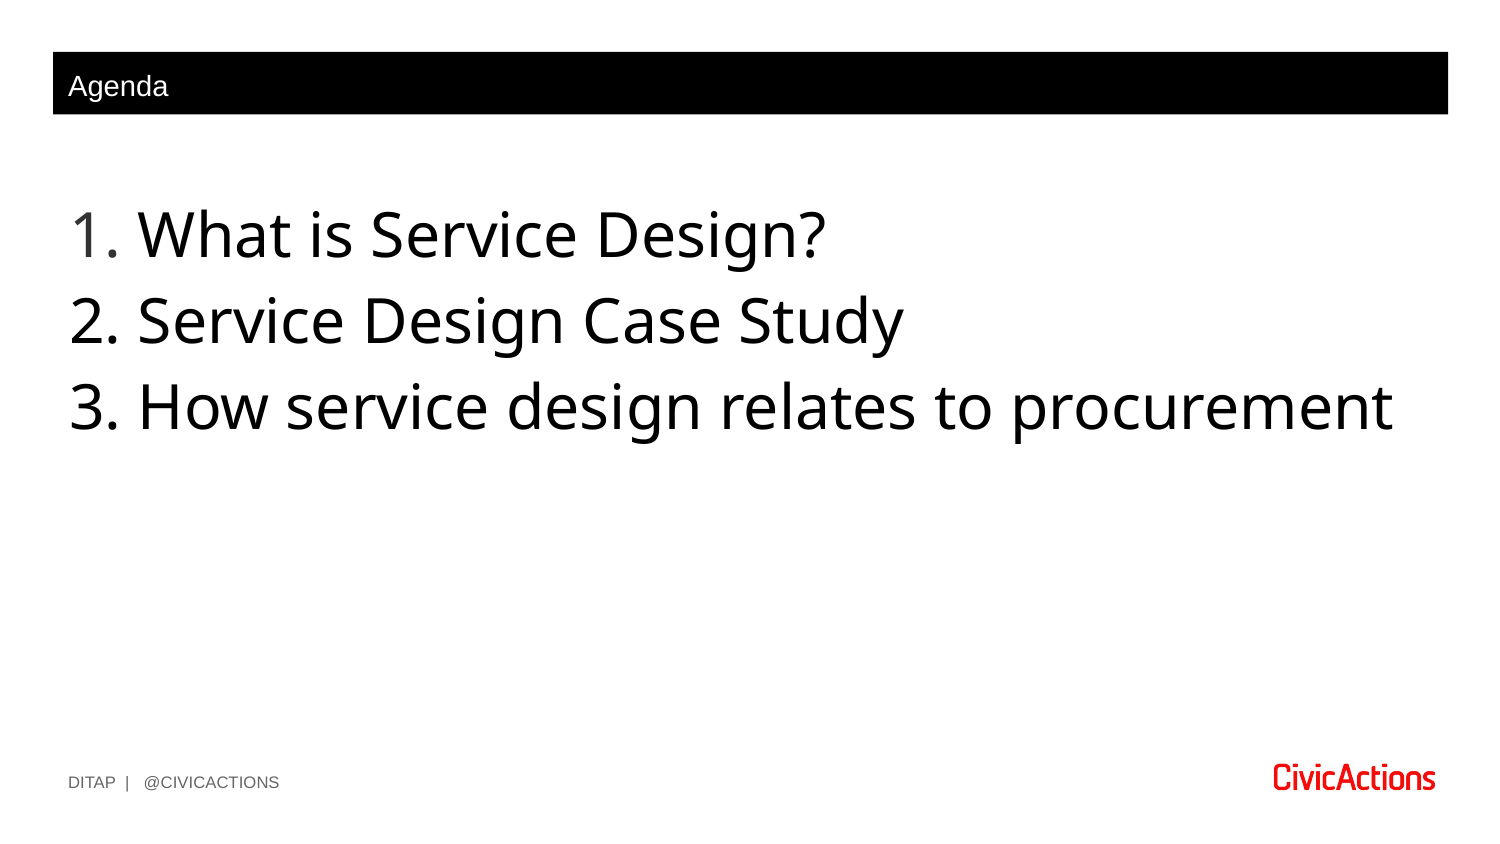

Agenda
# What is Service Design?
Service Design Case Study
How service design relates to procurement